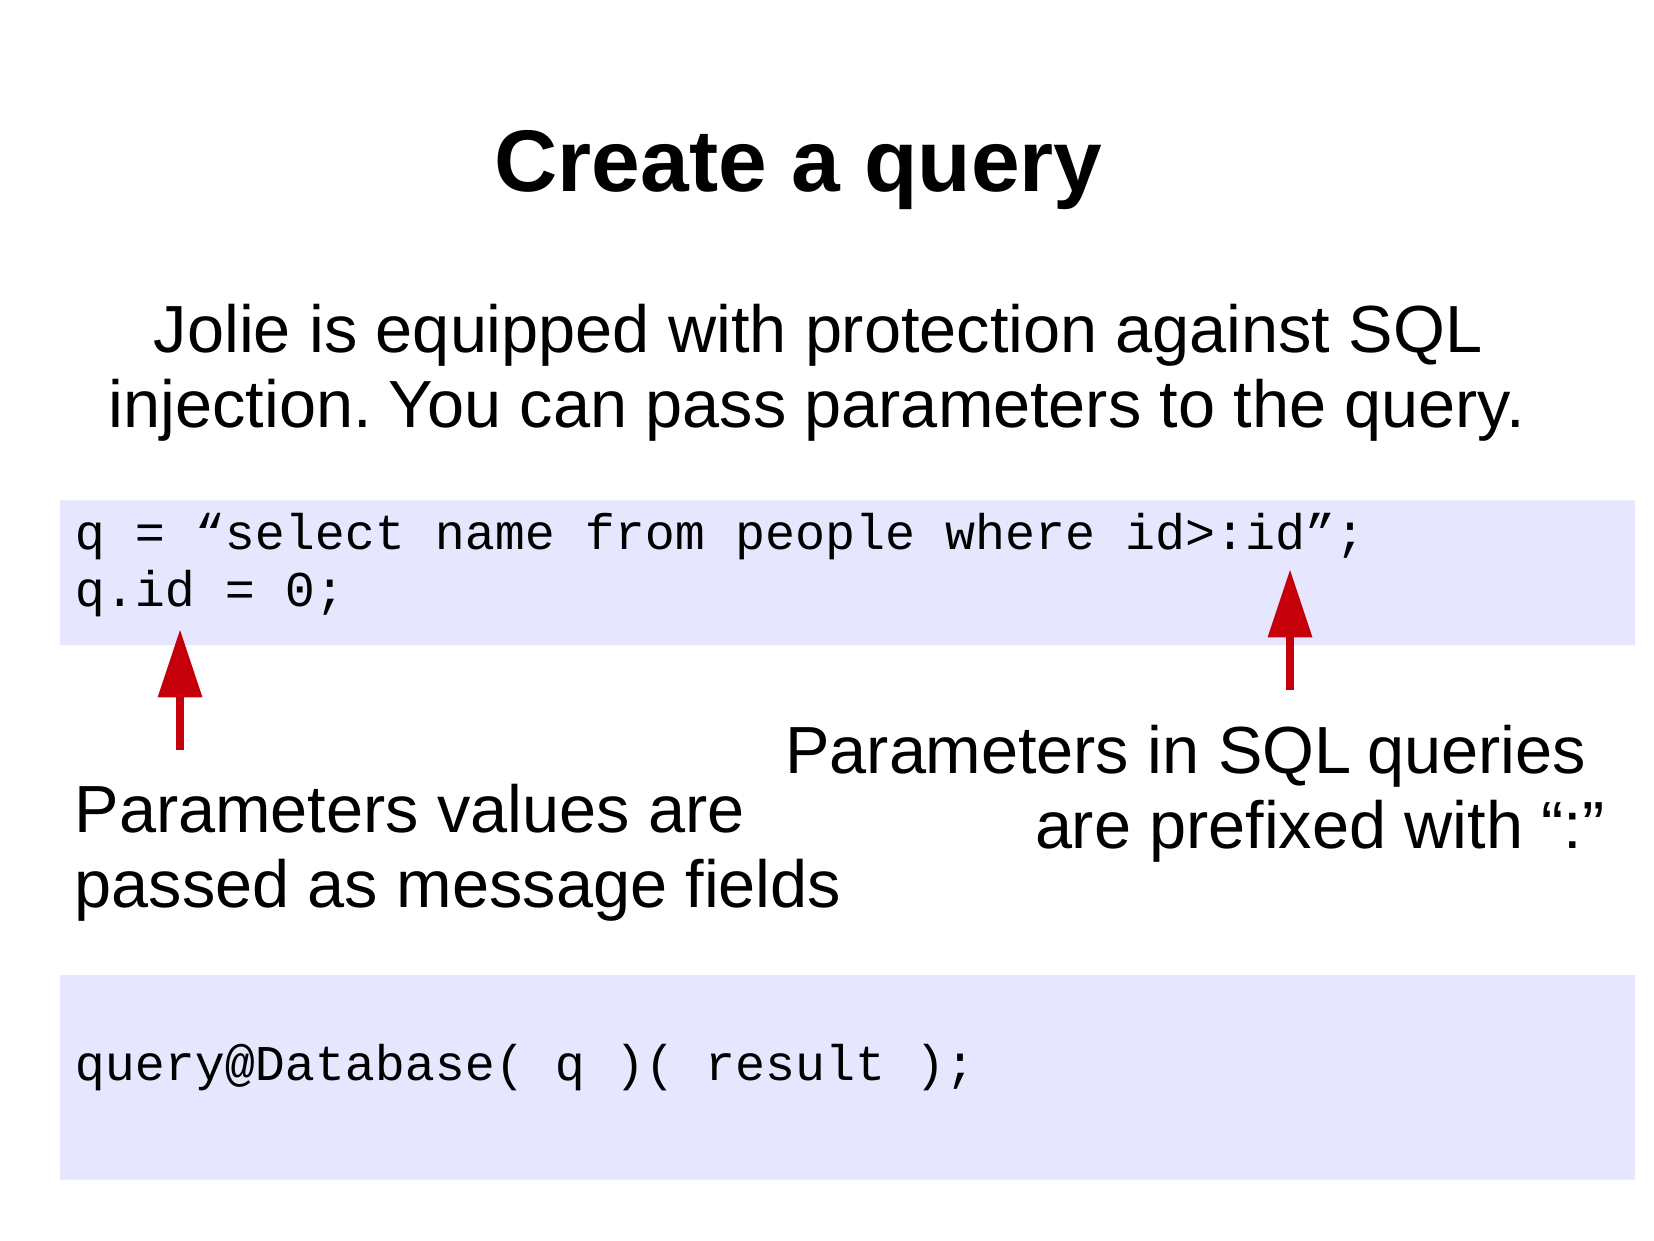

Create a query
Jolie is equipped with protection against SQL injection. You can pass parameters to the query.
q = “select name from people where id>:id”;
q.id = 0;
Parameters in SQL queries
are prefixed with “:”
Parameters values are passed as message fields
query@Database( q )( result );